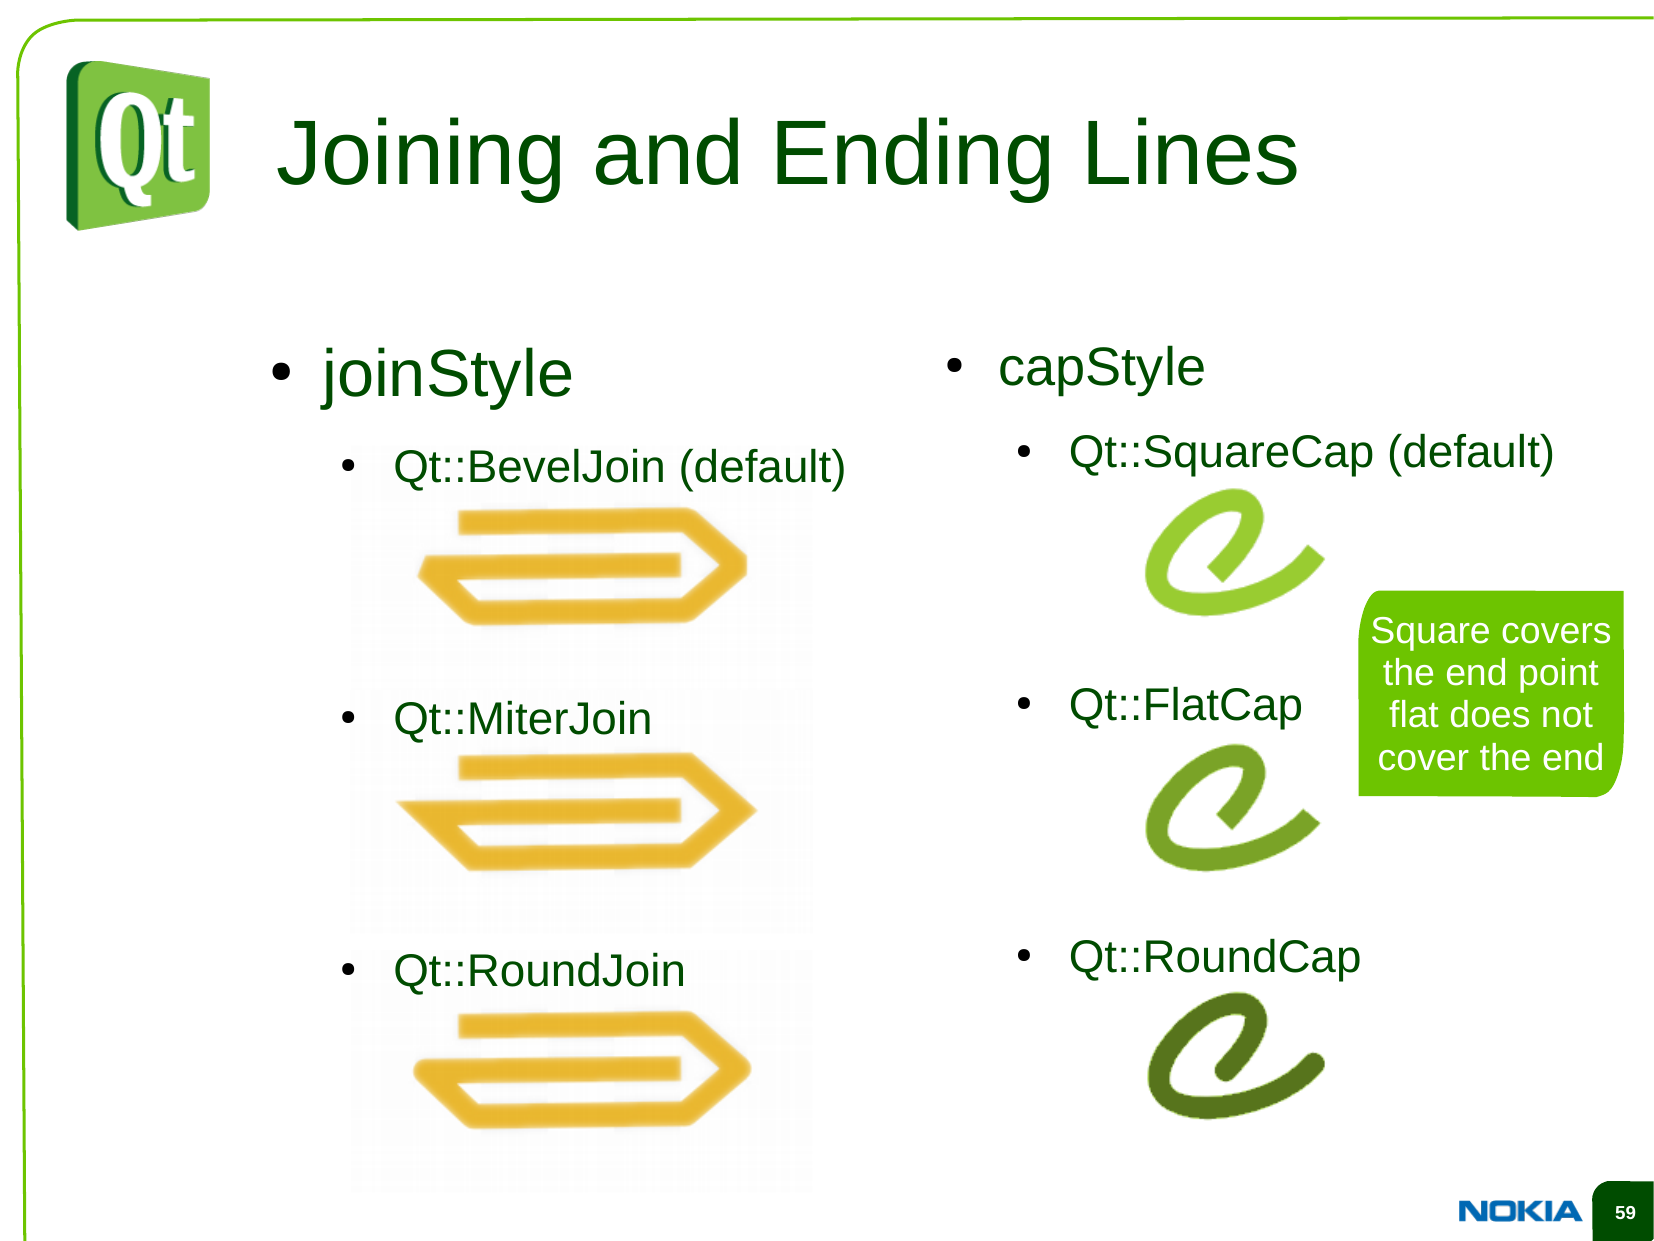

# Joining and Ending Lines
joinStyle
Qt::BevelJoin (default)
Qt::MiterJoin
Qt::RoundJoin
capStyle
Qt::SquareCap (default)
Qt::FlatCap
Qt::RoundCap
Square covers
the end point
flat does not
cover the end